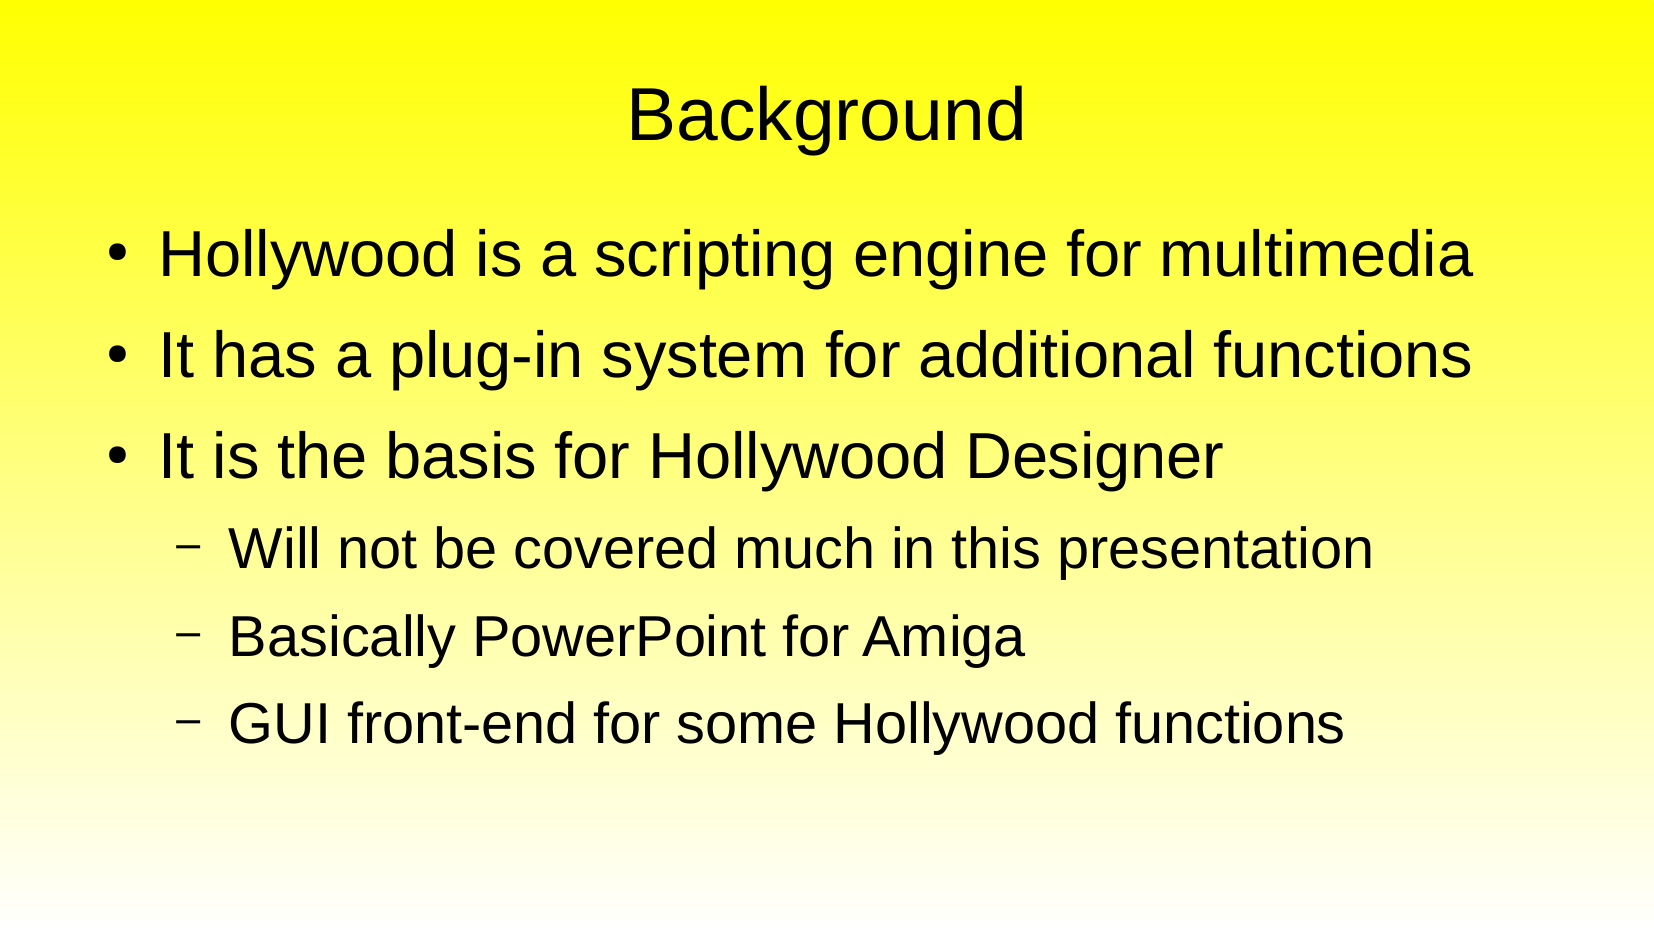

# Background
Hollywood is a scripting engine for multimedia
It has a plug-in system for additional functions
It is the basis for Hollywood Designer
Will not be covered much in this presentation
Basically PowerPoint for Amiga
GUI front-end for some Hollywood functions